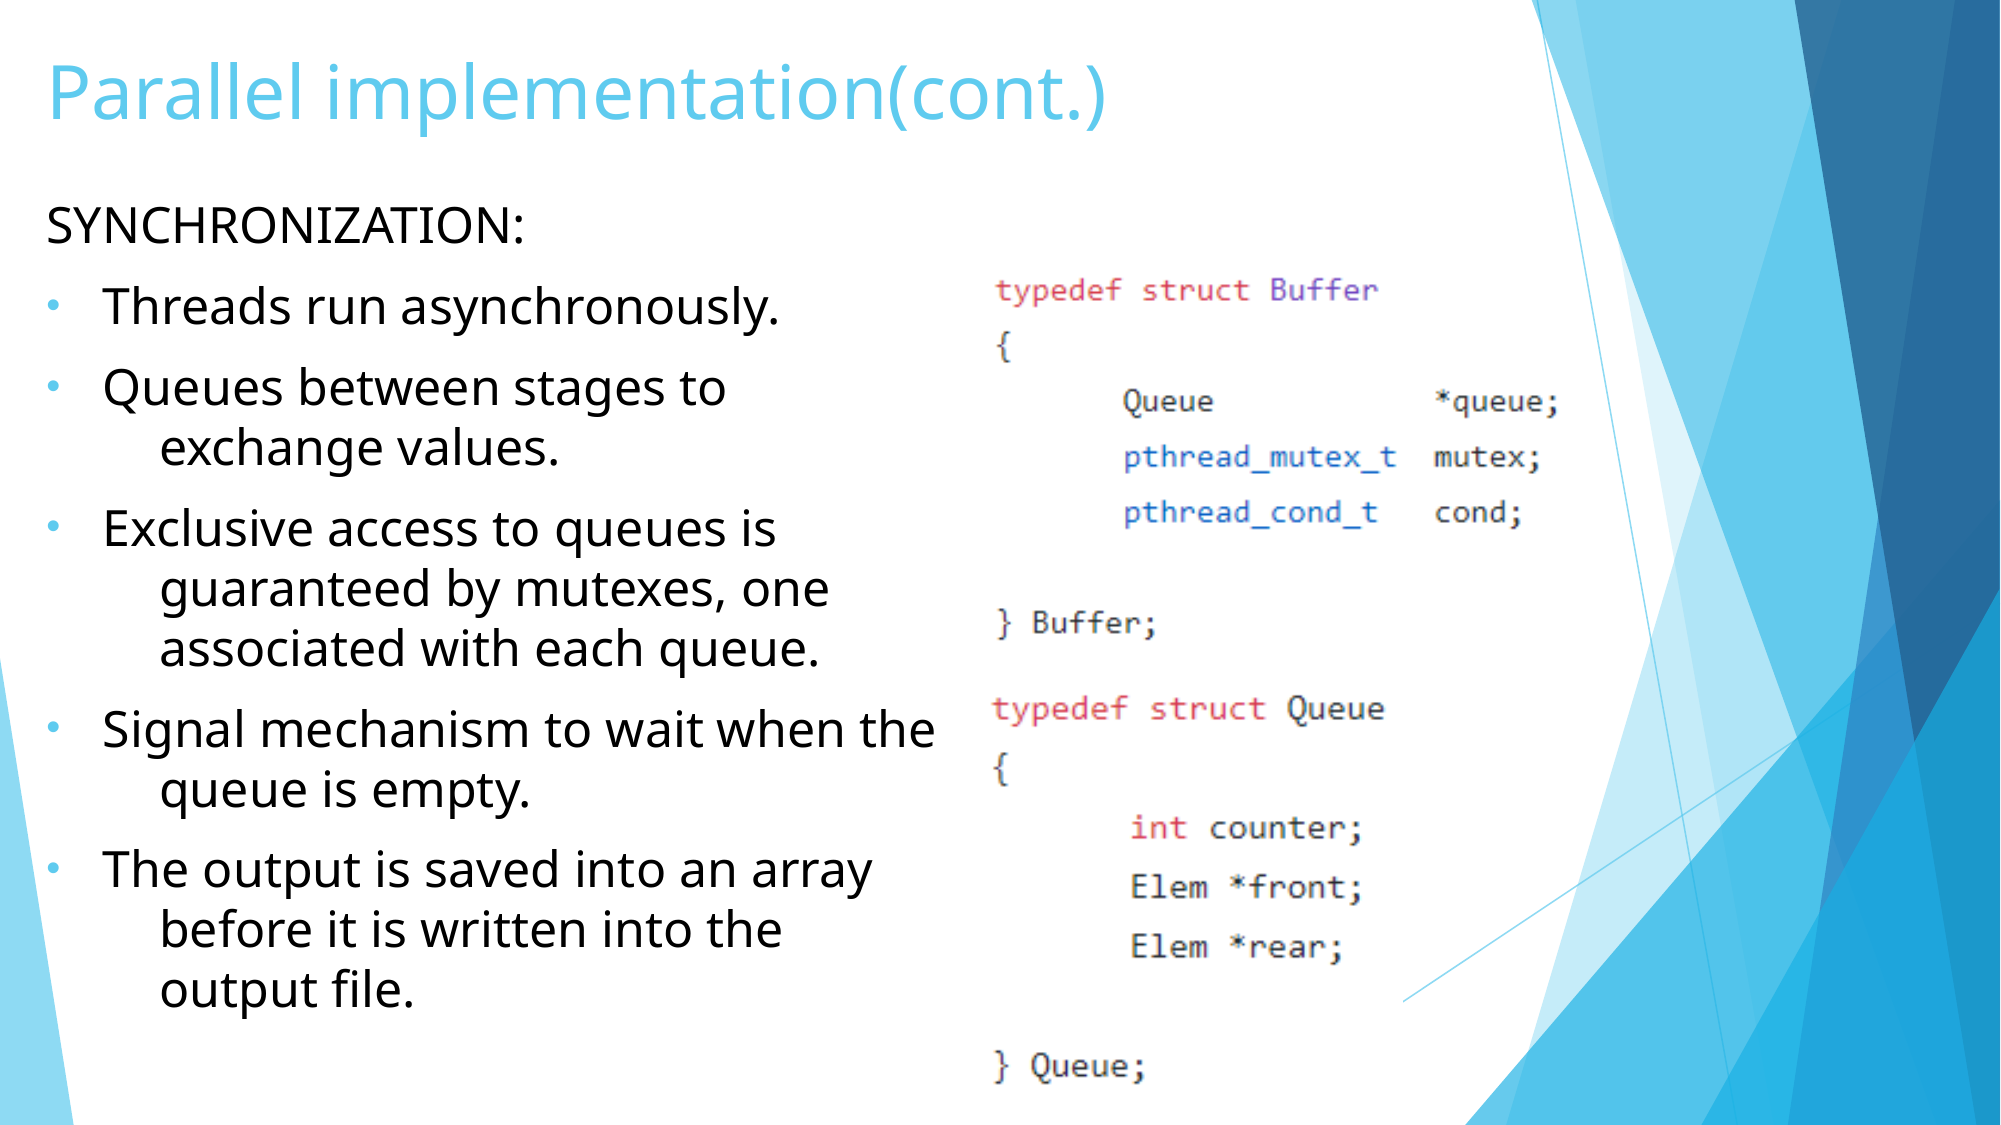

# Parallel implementation(cont.)
SYNCHRONIZATION:
Threads run asynchronously.
Queues between stages to exchange values.
Exclusive access to queues is guaranteed by mutexes, one associated with each queue.
Signal mechanism to wait when the queue is empty.
The output is saved into an array before it is written into the output file.